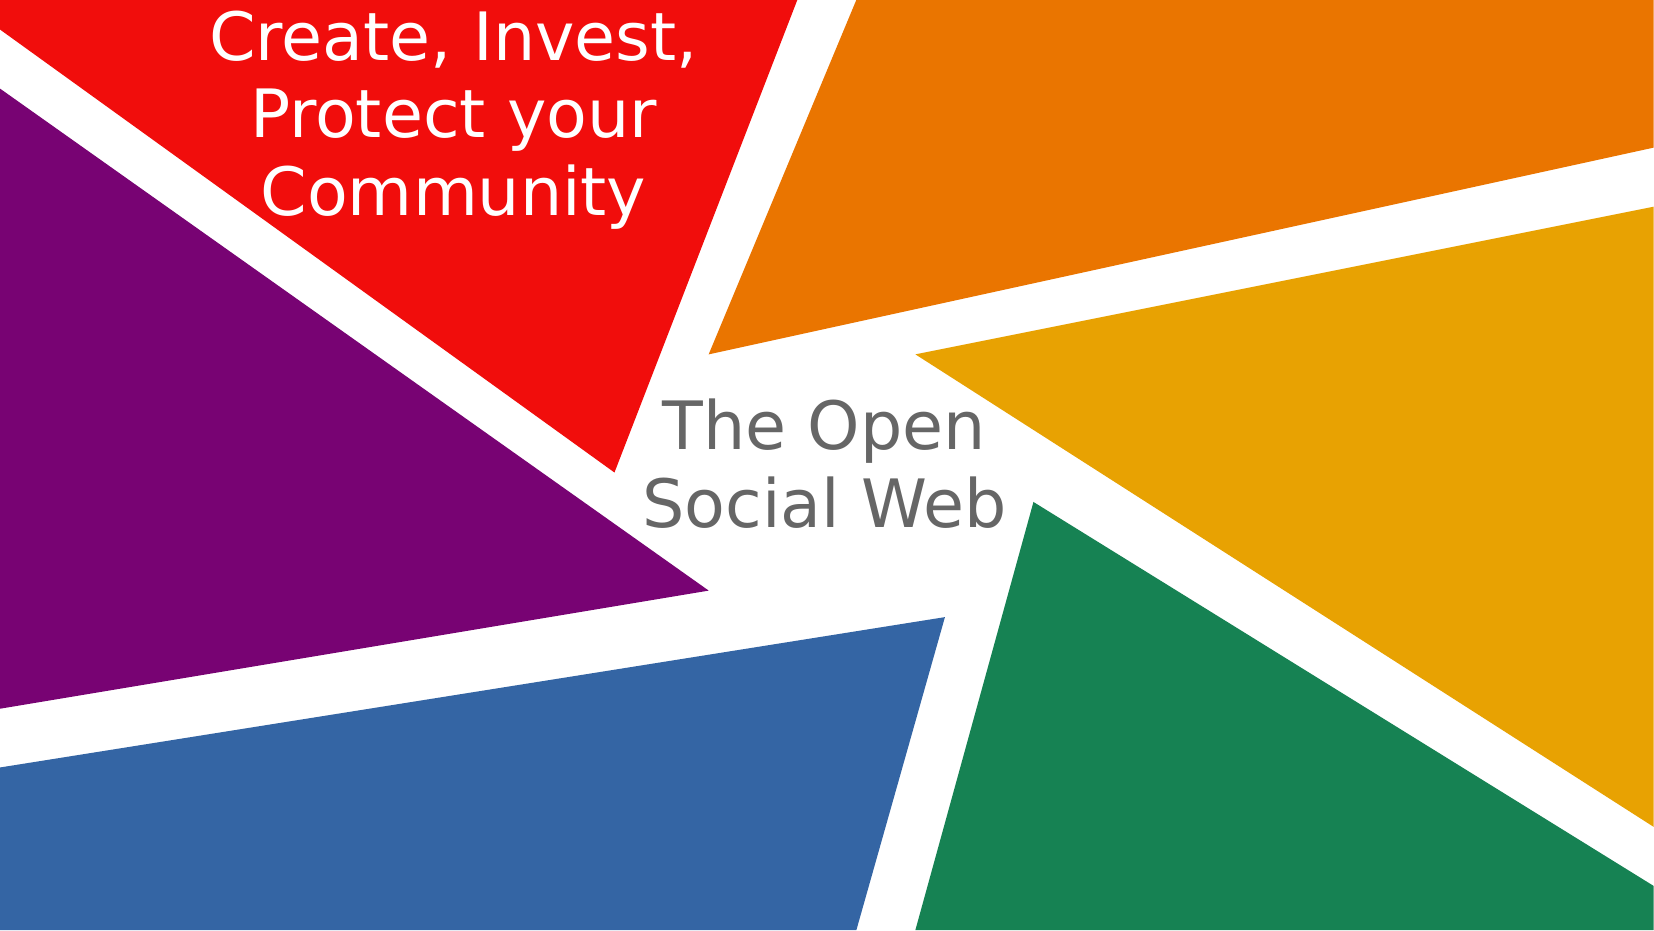

Create, Invest, Protect your Community
# The Open Social Web